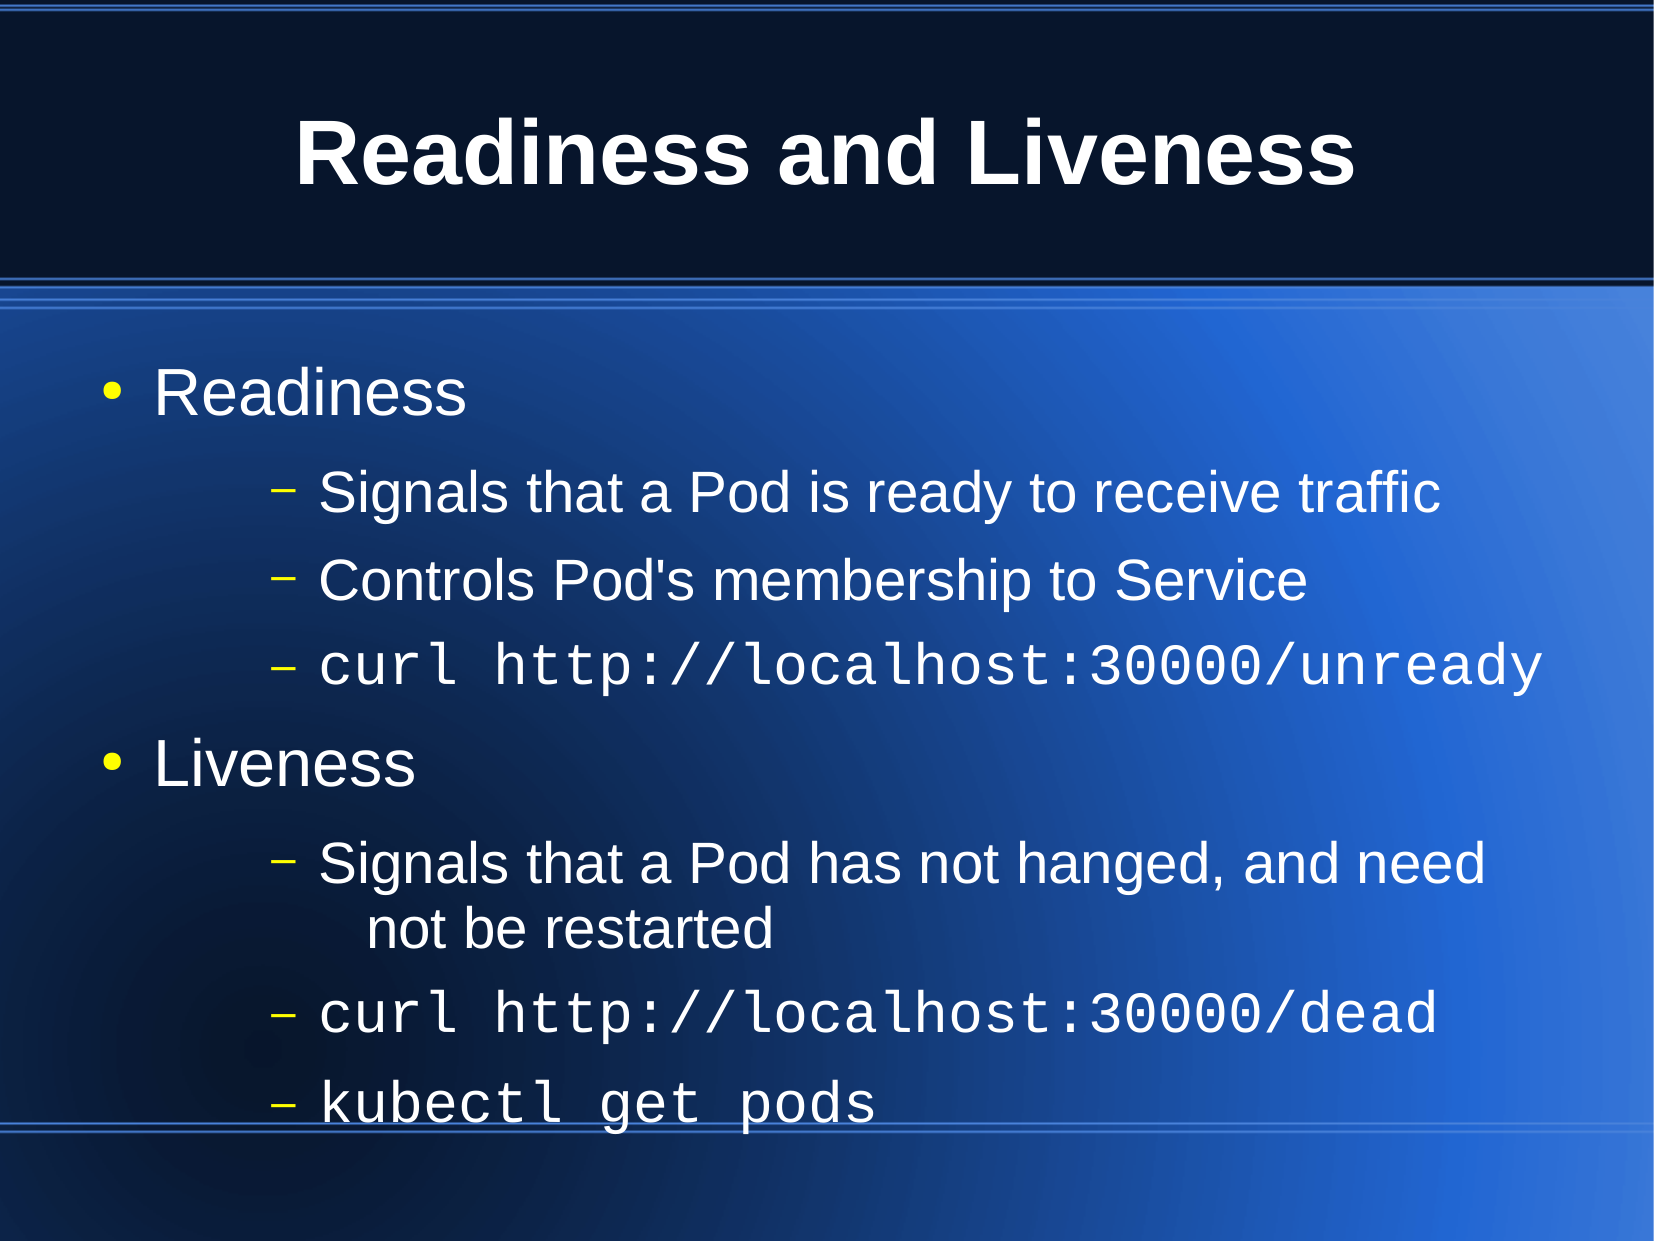

# Readiness and Liveness
Readiness
Signals that a Pod is ready to receive traffic
Controls Pod's membership to Service
curl http://localhost:30000/unready
Liveness
Signals that a Pod has not hanged, and need not be restarted
curl http://localhost:30000/dead
kubectl get pods